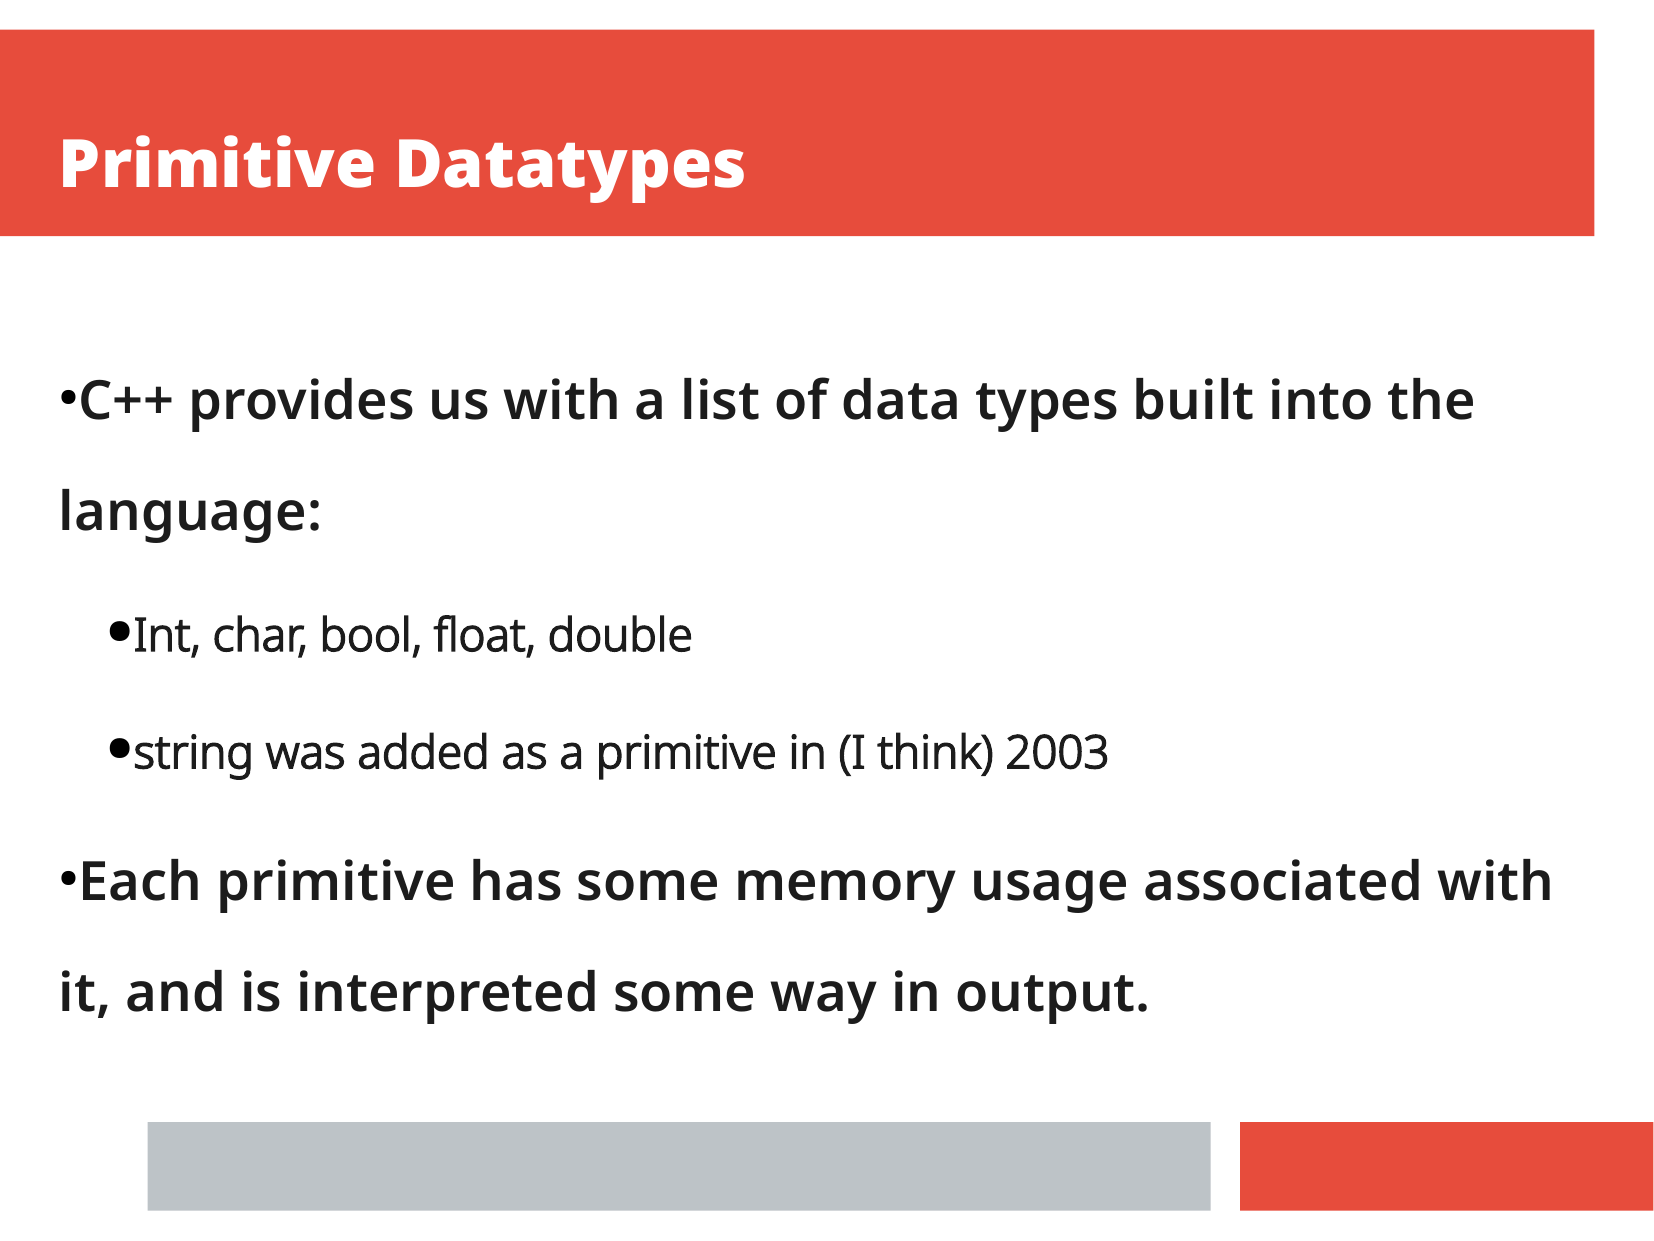

# Primitive Datatypes
C++ provides us with a list of data types built into the language:
Int, char, bool, float, double
string was added as a primitive in (I think) 2003
Each primitive has some memory usage associated with it, and is interpreted some way in output.